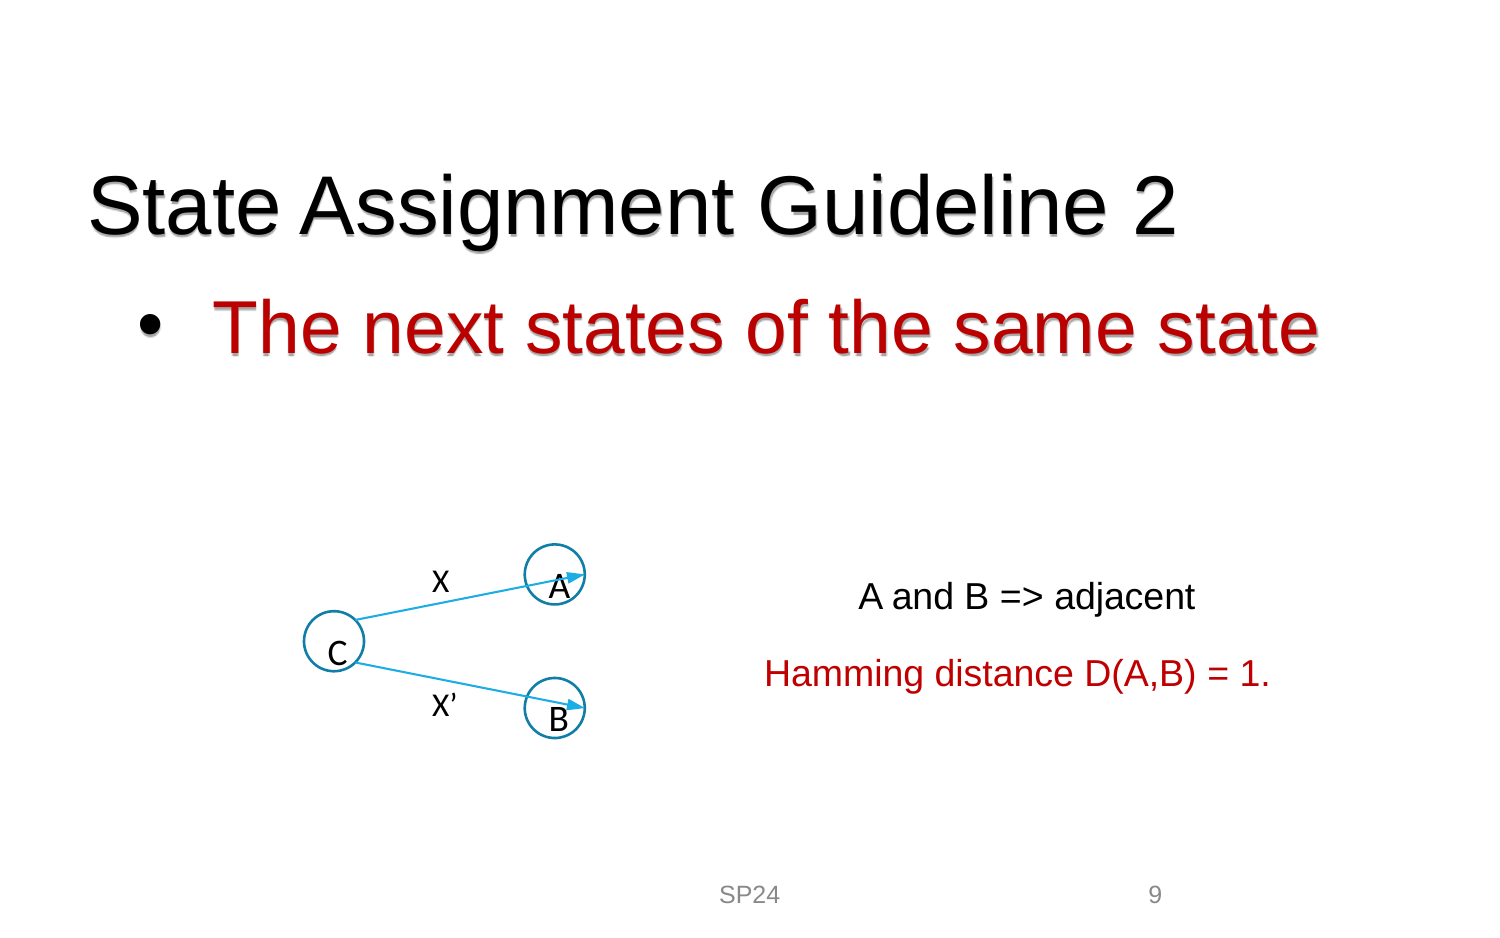

# State Assignment Guideline 2
The next states of the same state
A
X
C
X’
B
A and B => adjacent
Hamming distance D(A,B) = 1.
SP24